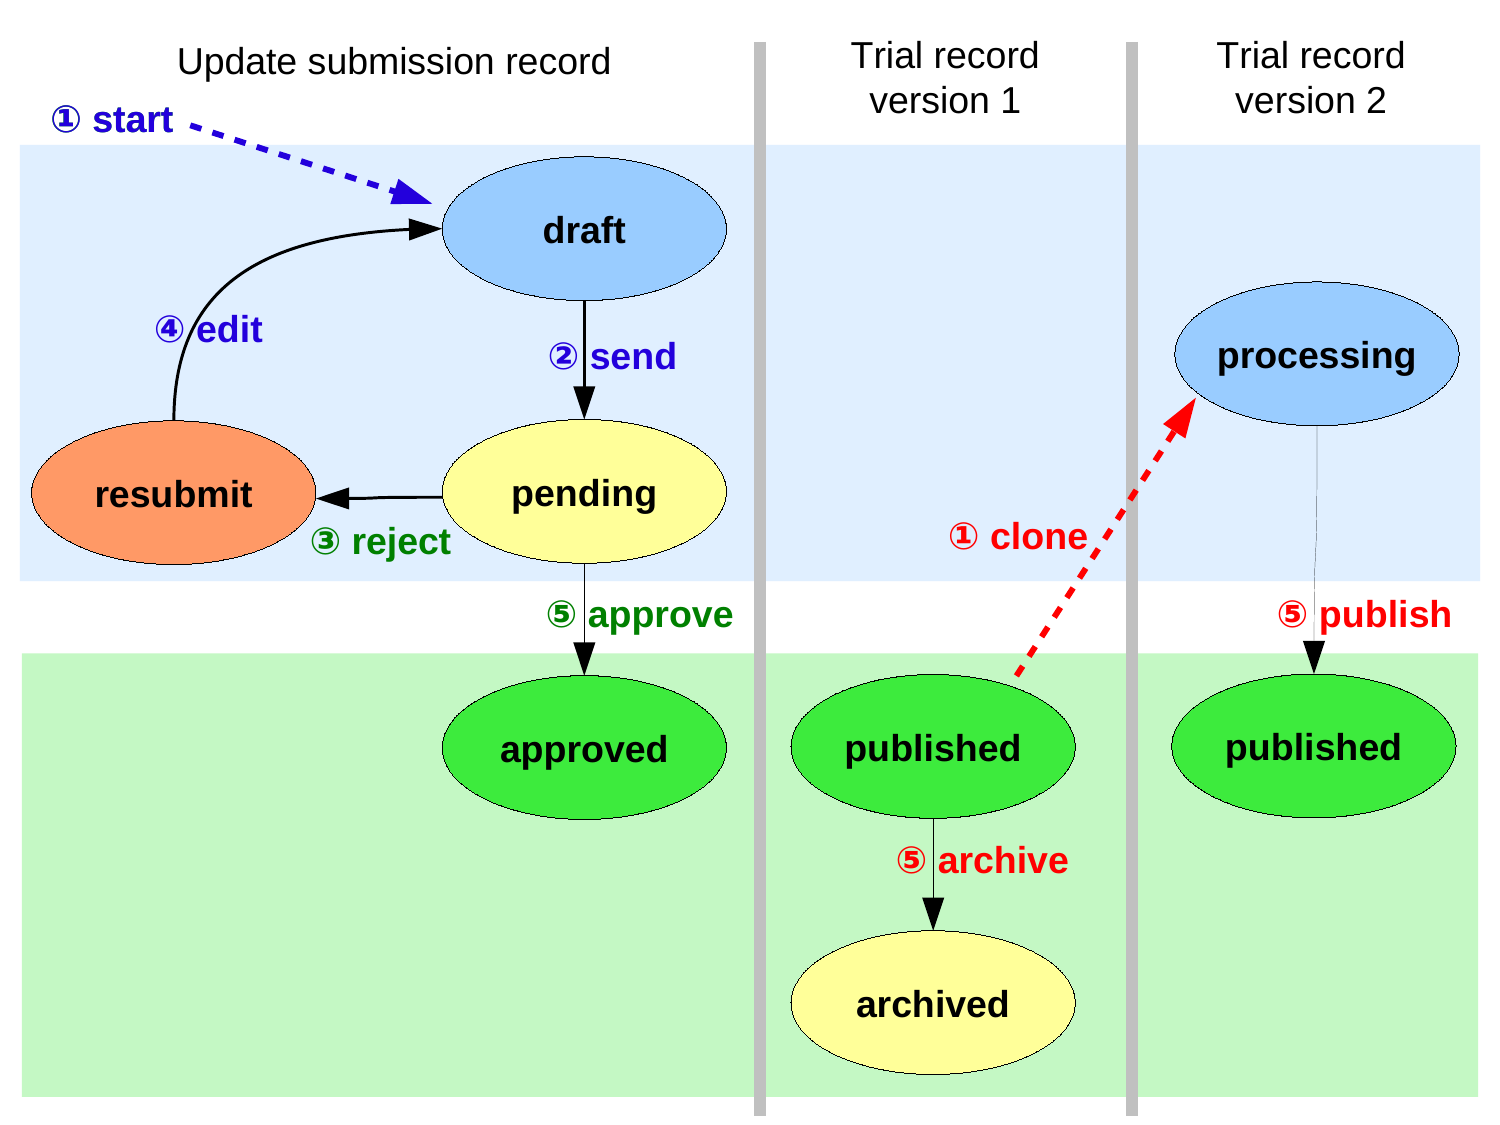

Trial record
version 1
Trial record
version 2
Update submission record
① start
① start
draft
processing
④ edit
② send
pending
resubmit
① clone
③ reject
⑤ approve
⑤ publish
published
published
approved
⑤ archive
archived